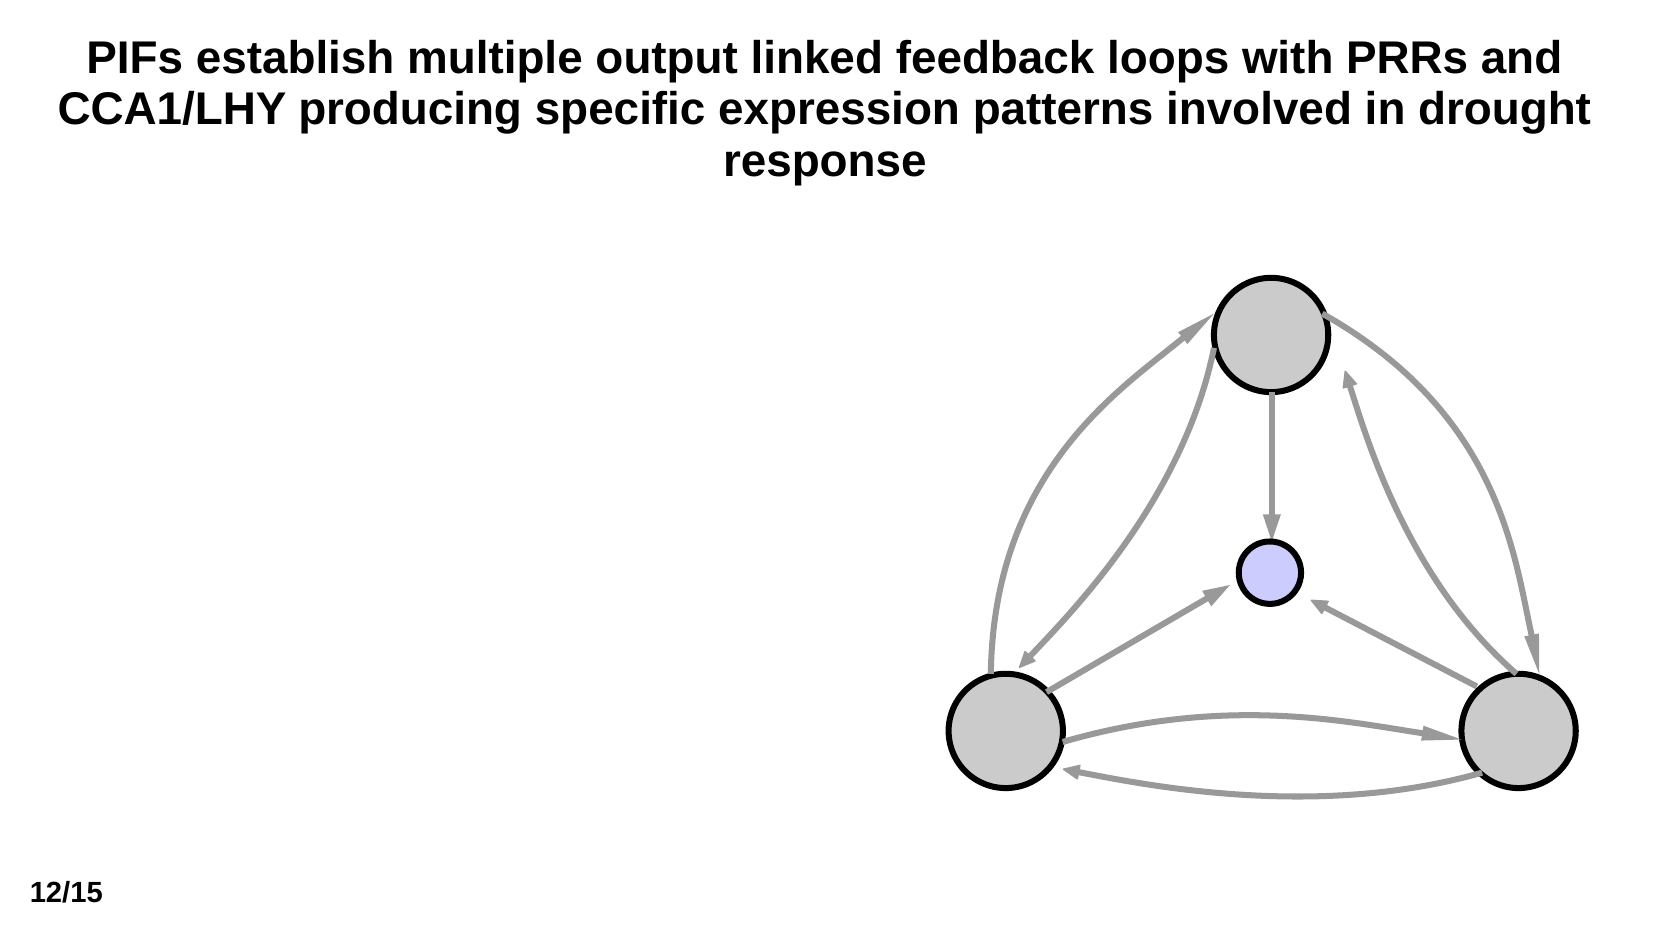

# PIFs establish multiple output linked feedback loops with PRRs and CCA1/LHY producing specific expression patterns involved in drought response
 12/15